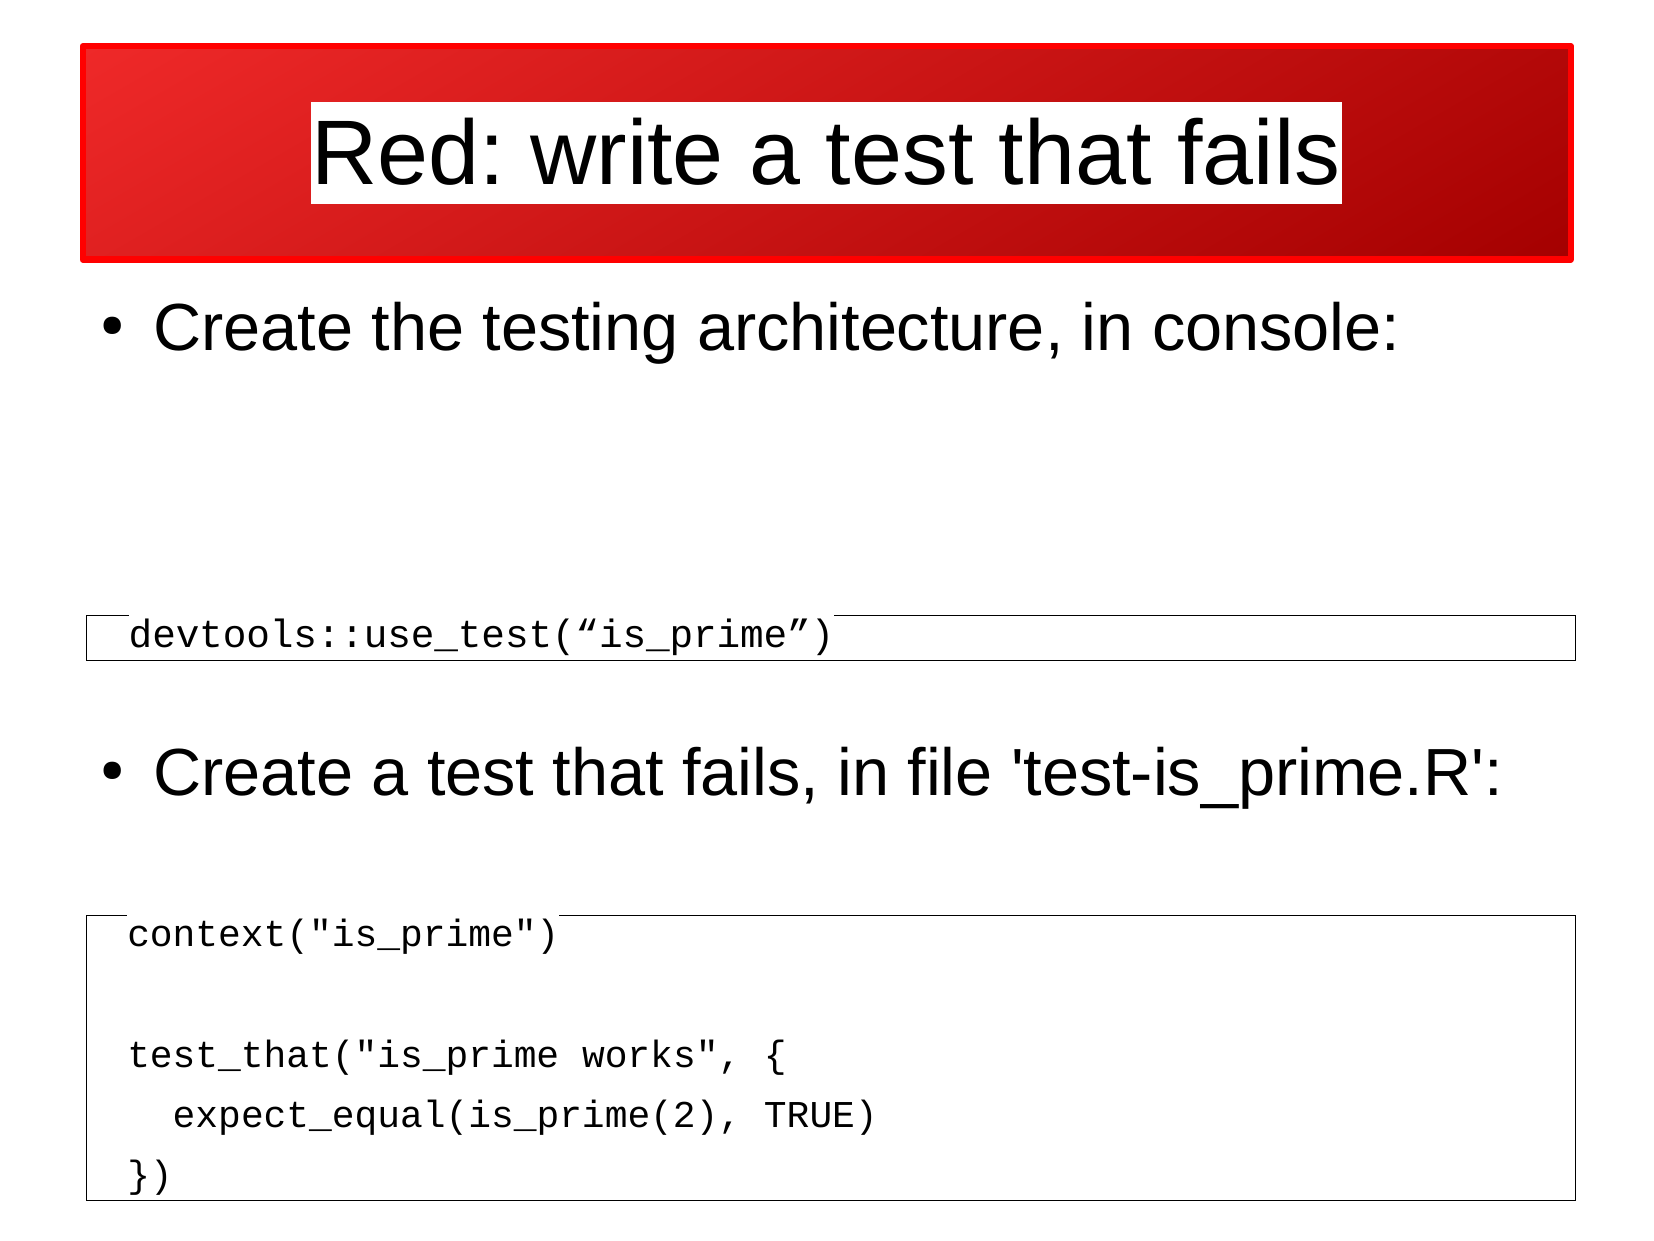

# Red: write a test that fails
Create the testing architecture, in console:
devtools::use_test(“is_prime”)
Create a test that fails, in file 'test-is_prime.R':
context("is_prime")
test_that("is_prime works", {
 expect_equal(is_prime(2), TRUE)
})